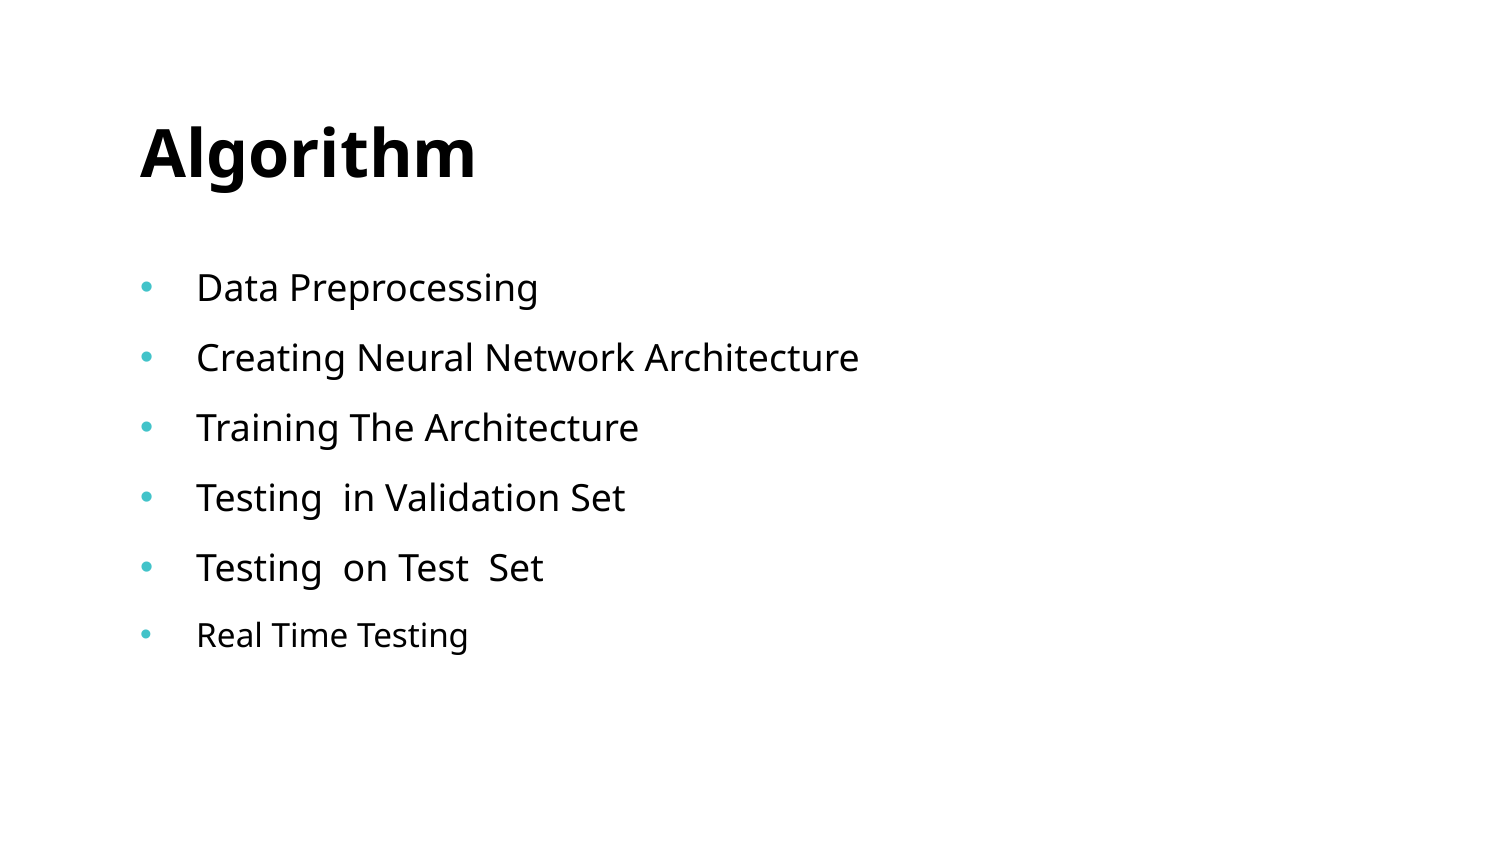

# Algorithm
Data Preprocessing
Creating Neural Network Architecture
Training The Architecture
Testing in Validation Set
Testing on Test Set
Real Time Testing